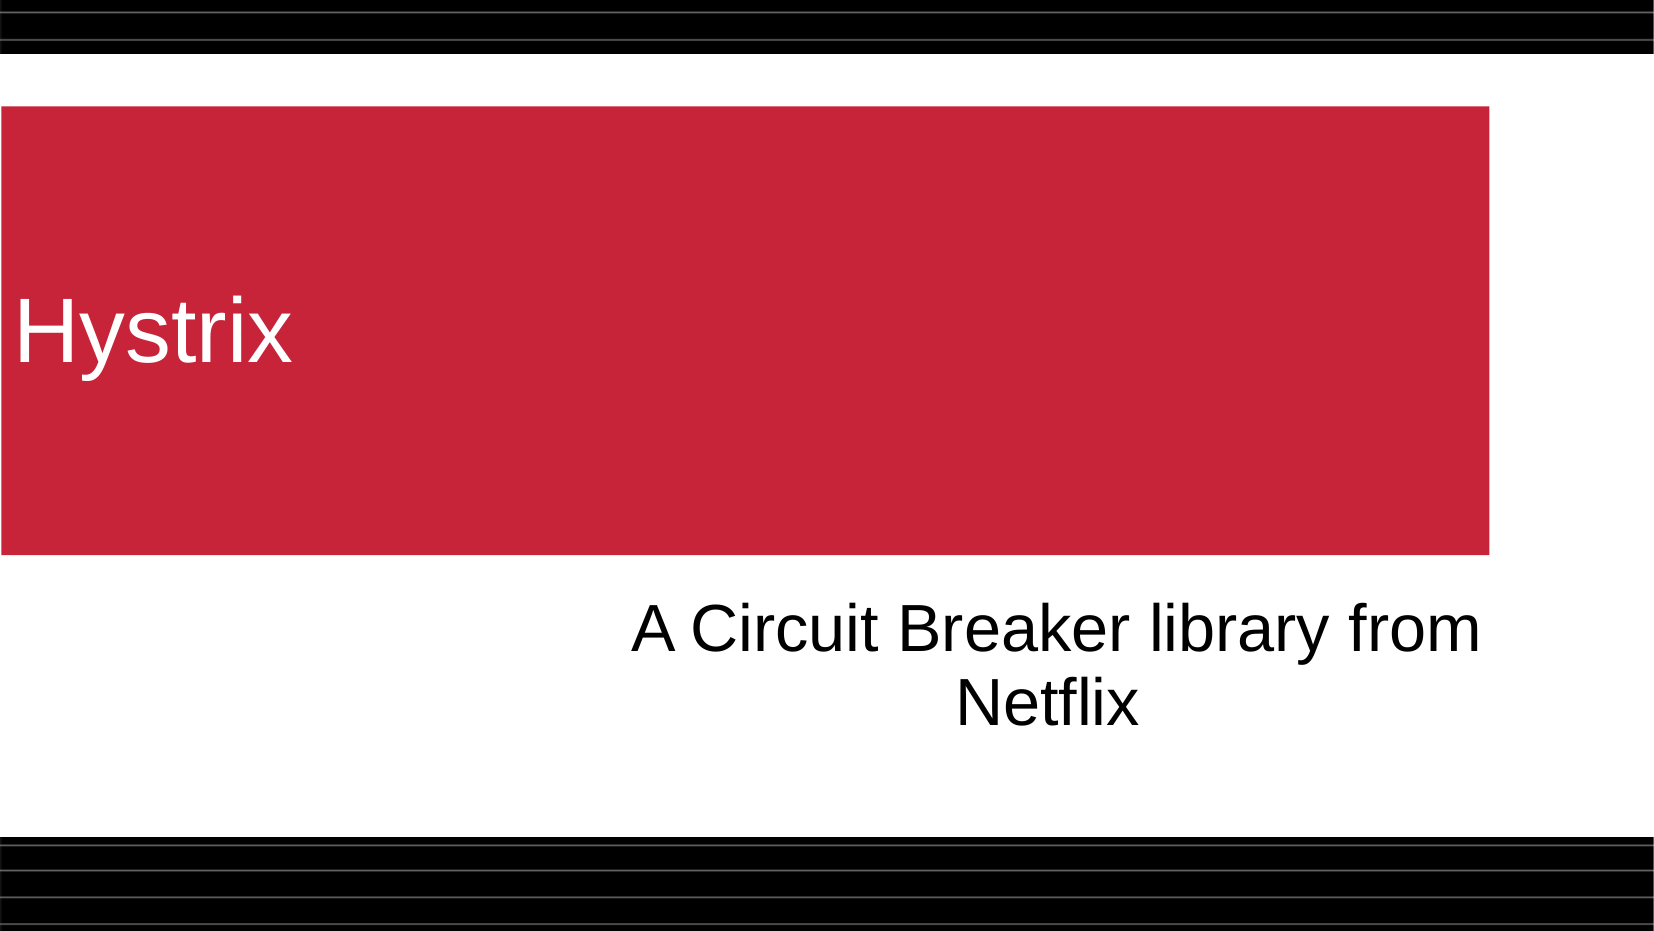

# Hystrix
A Circuit Breaker library from Netflix